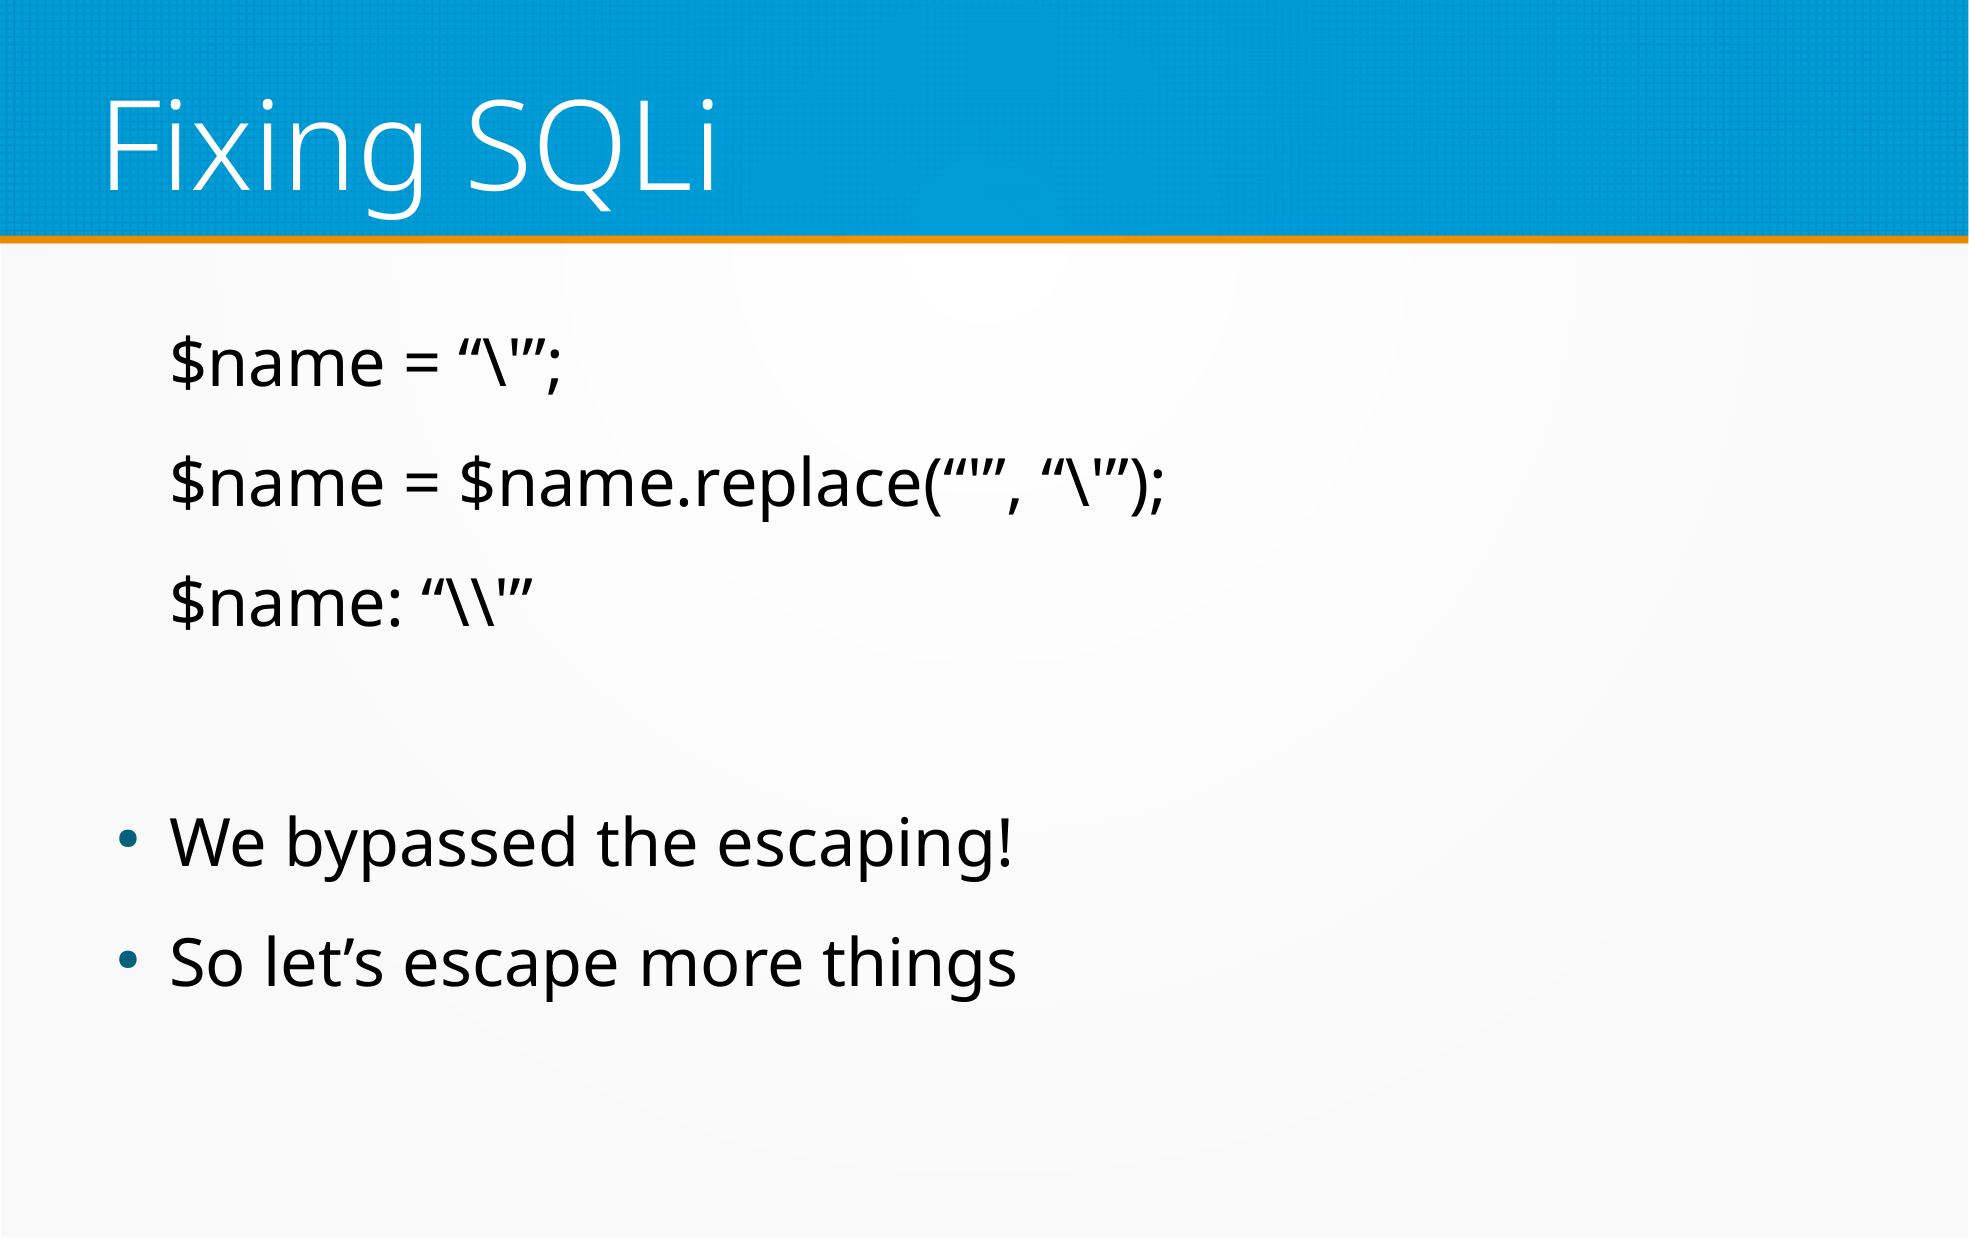

# Fixing SQLi
$name = “\'”;
$name = $name.replace(“'”, “\'”);
$name: “\\'”
We bypassed the escaping!
So let’s escape more things